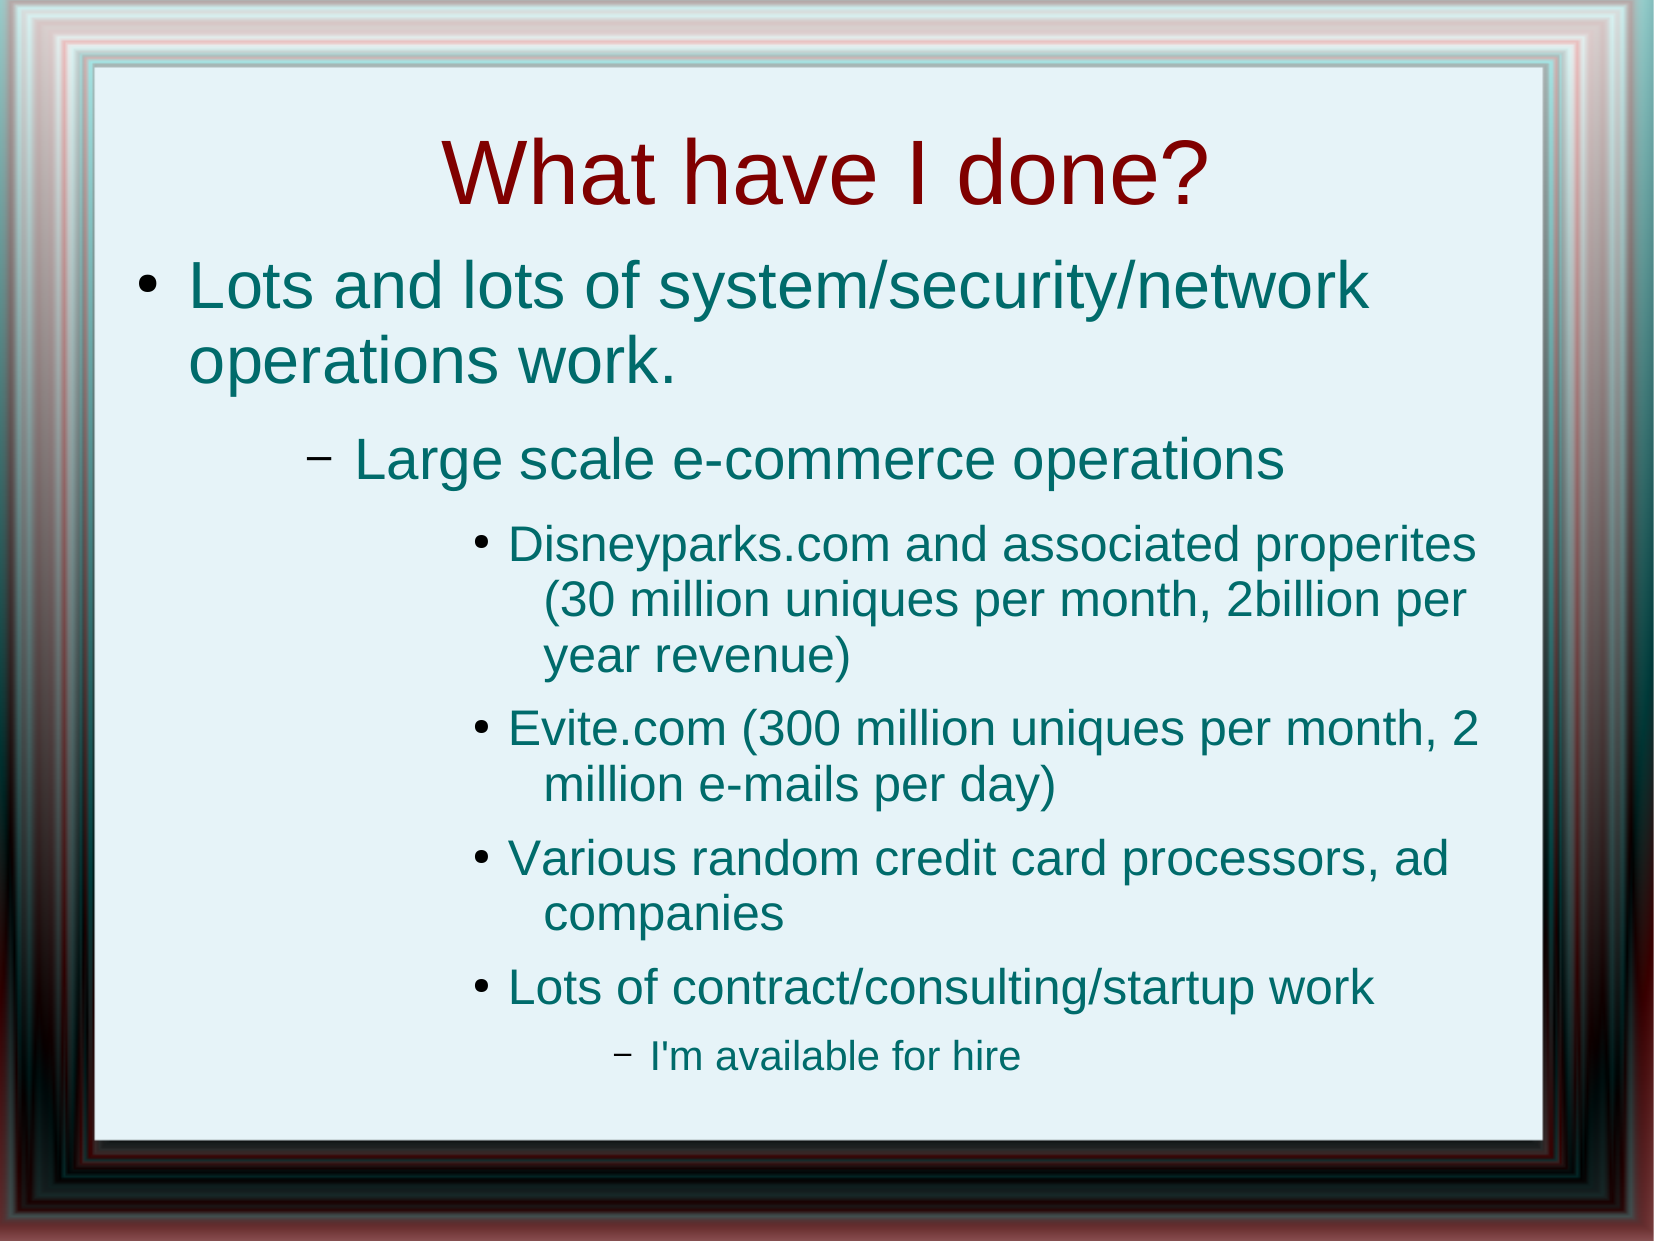

# What have I done?
Lots and lots of system/security/network operations work.
Large scale e-commerce operations
Disneyparks.com and associated properites (30 million uniques per month, 2billion per year revenue)
Evite.com (300 million uniques per month, 2 million e-mails per day)
Various random credit card processors, ad companies
Lots of contract/consulting/startup work
I'm available for hire